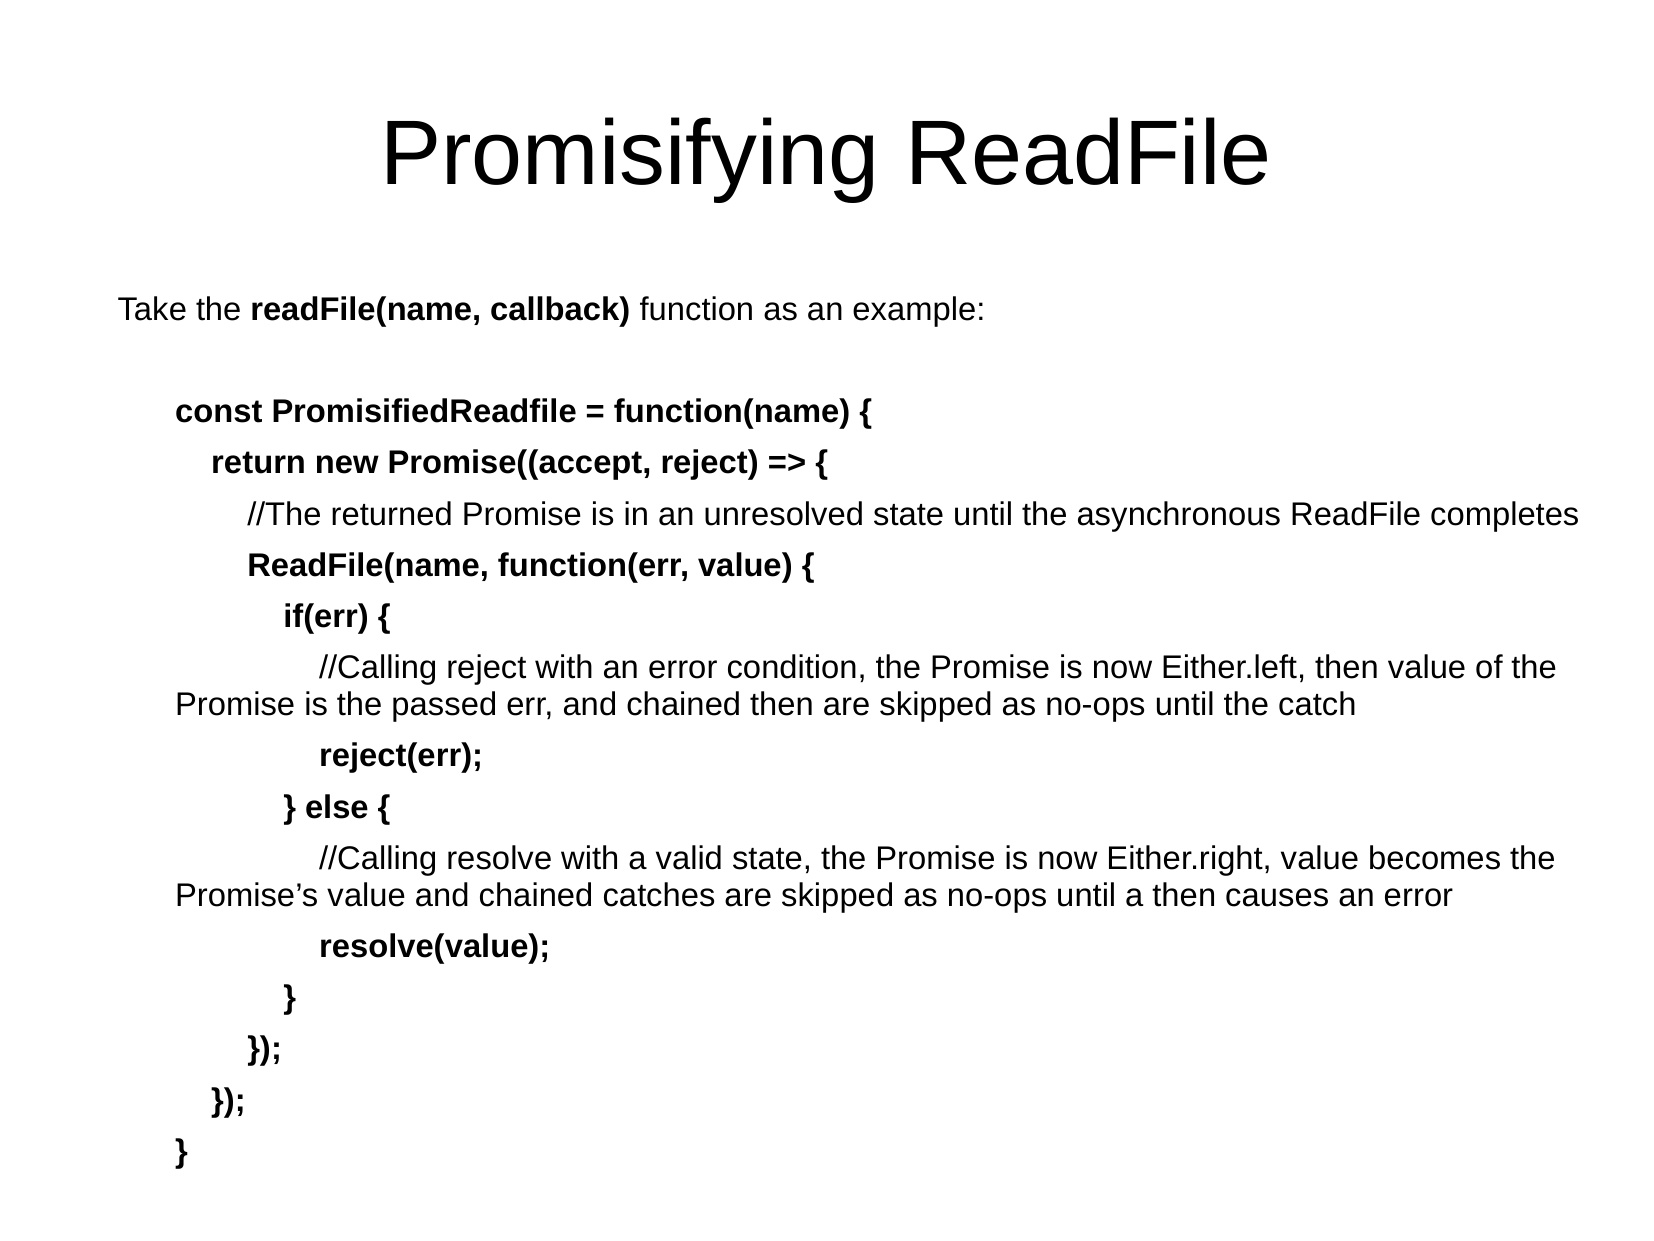

# Promisifying ReadFile
Take the readFile(name, callback) function as an example:
const PromisifiedReadfile = function(name) {
 return new Promise((accept, reject) => {
 //The returned Promise is in an unresolved state until the asynchronous ReadFile completes
 ReadFile(name, function(err, value) {
 if(err) {
 //Calling reject with an error condition, the Promise is now Either.left, then value of the Promise is the passed err, and chained then are skipped as no-ops until the catch
 reject(err);
 } else {
 //Calling resolve with a valid state, the Promise is now Either.right, value becomes the Promise’s value and chained catches are skipped as no-ops until a then causes an error
 resolve(value);
 }
 });
 });
}